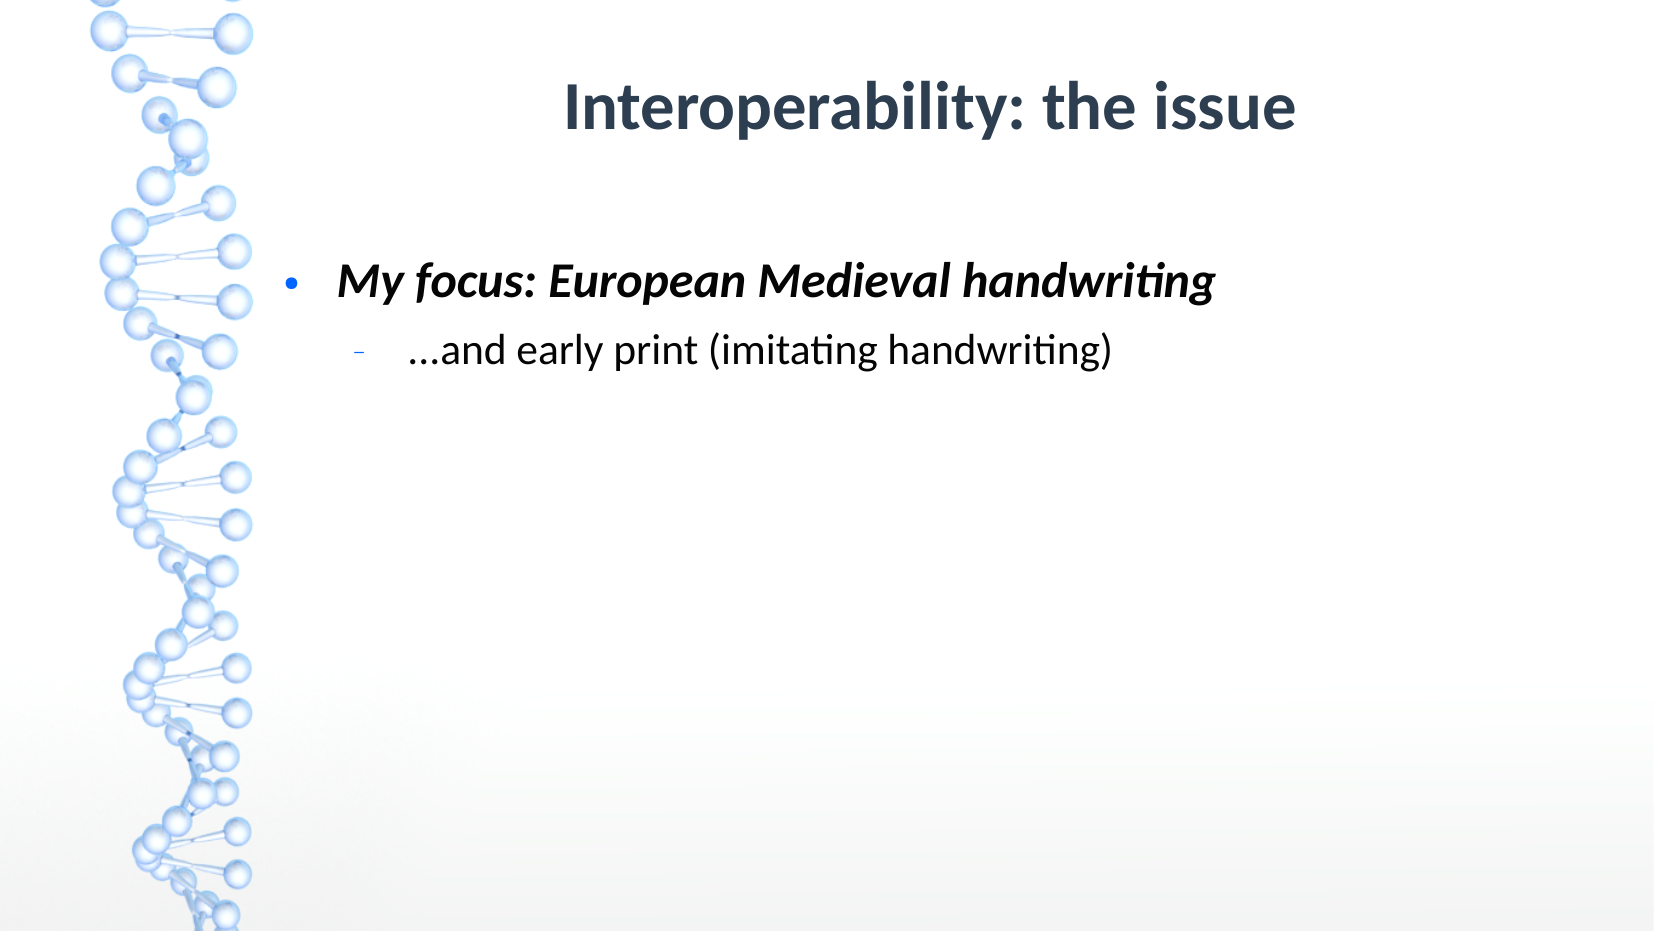

# Interoperability: the issue
My focus: European Medieval handwriting
...and early print (imitating handwriting)